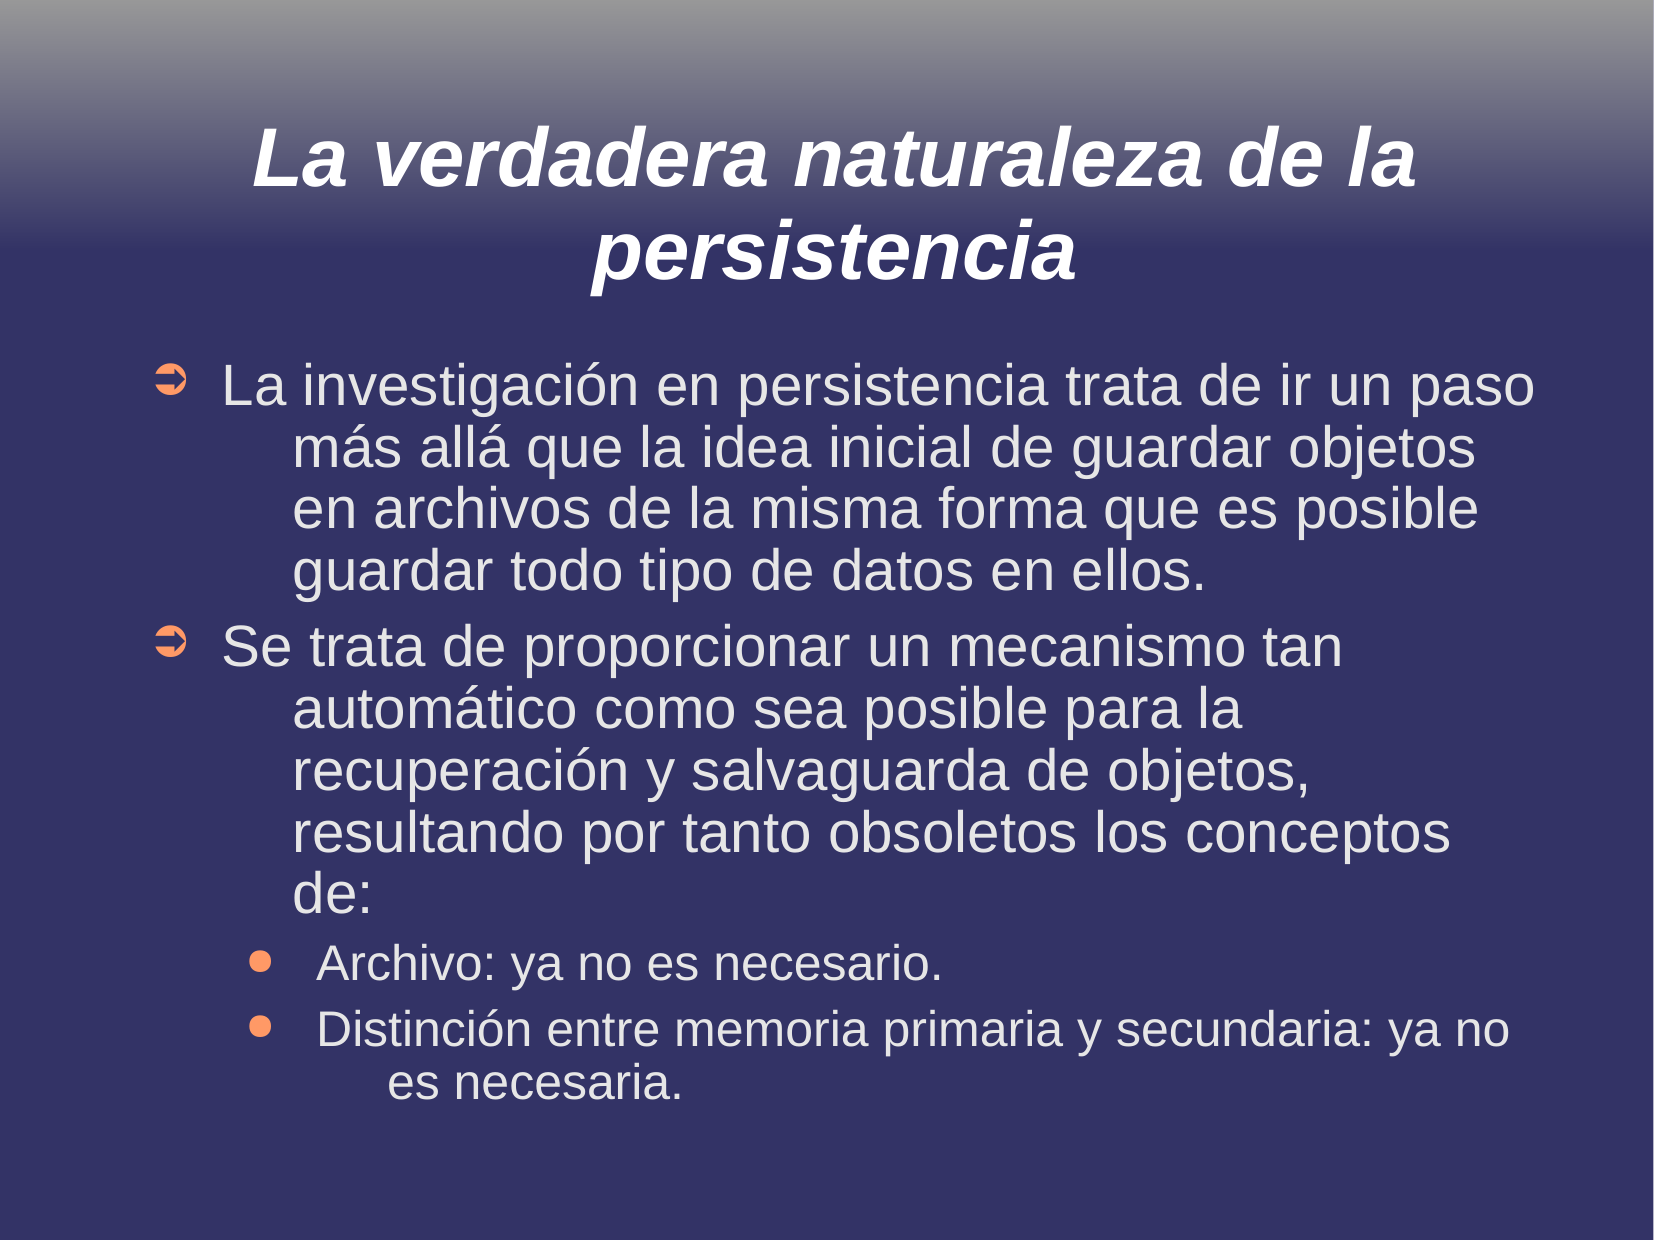

# La verdadera naturaleza de la persistencia
La investigación en persistencia trata de ir un paso más allá que la idea inicial de guardar objetos en archivos de la misma forma que es posible guardar todo tipo de datos en ellos.
Se trata de proporcionar un mecanismo tan automático como sea posible para la recuperación y salvaguarda de objetos, resultando por tanto obsoletos los conceptos de:
Archivo: ya no es necesario.
Distinción entre memoria primaria y secundaria: ya no es necesaria.